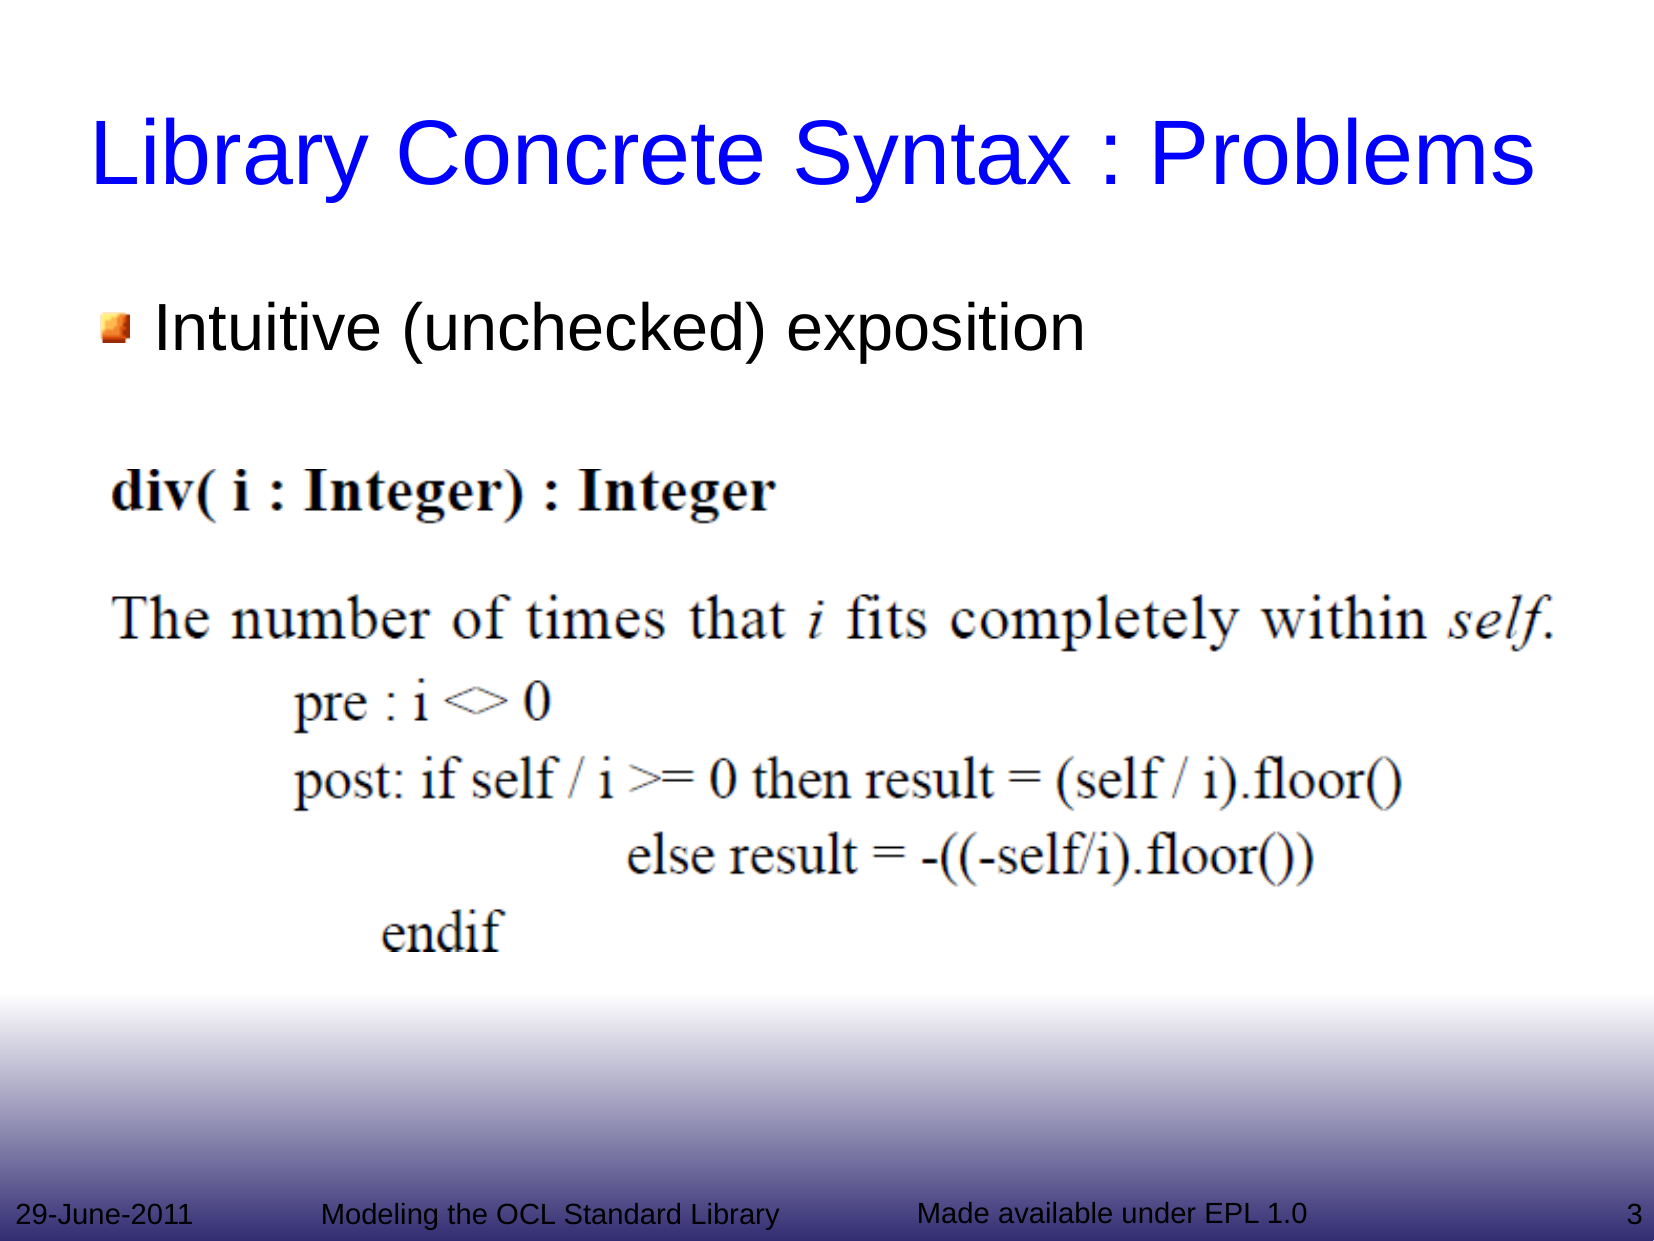

# Library Concrete Syntax : Problems
Intuitive (unchecked) exposition
29-June-2011
Modeling the OCL Standard Library
3